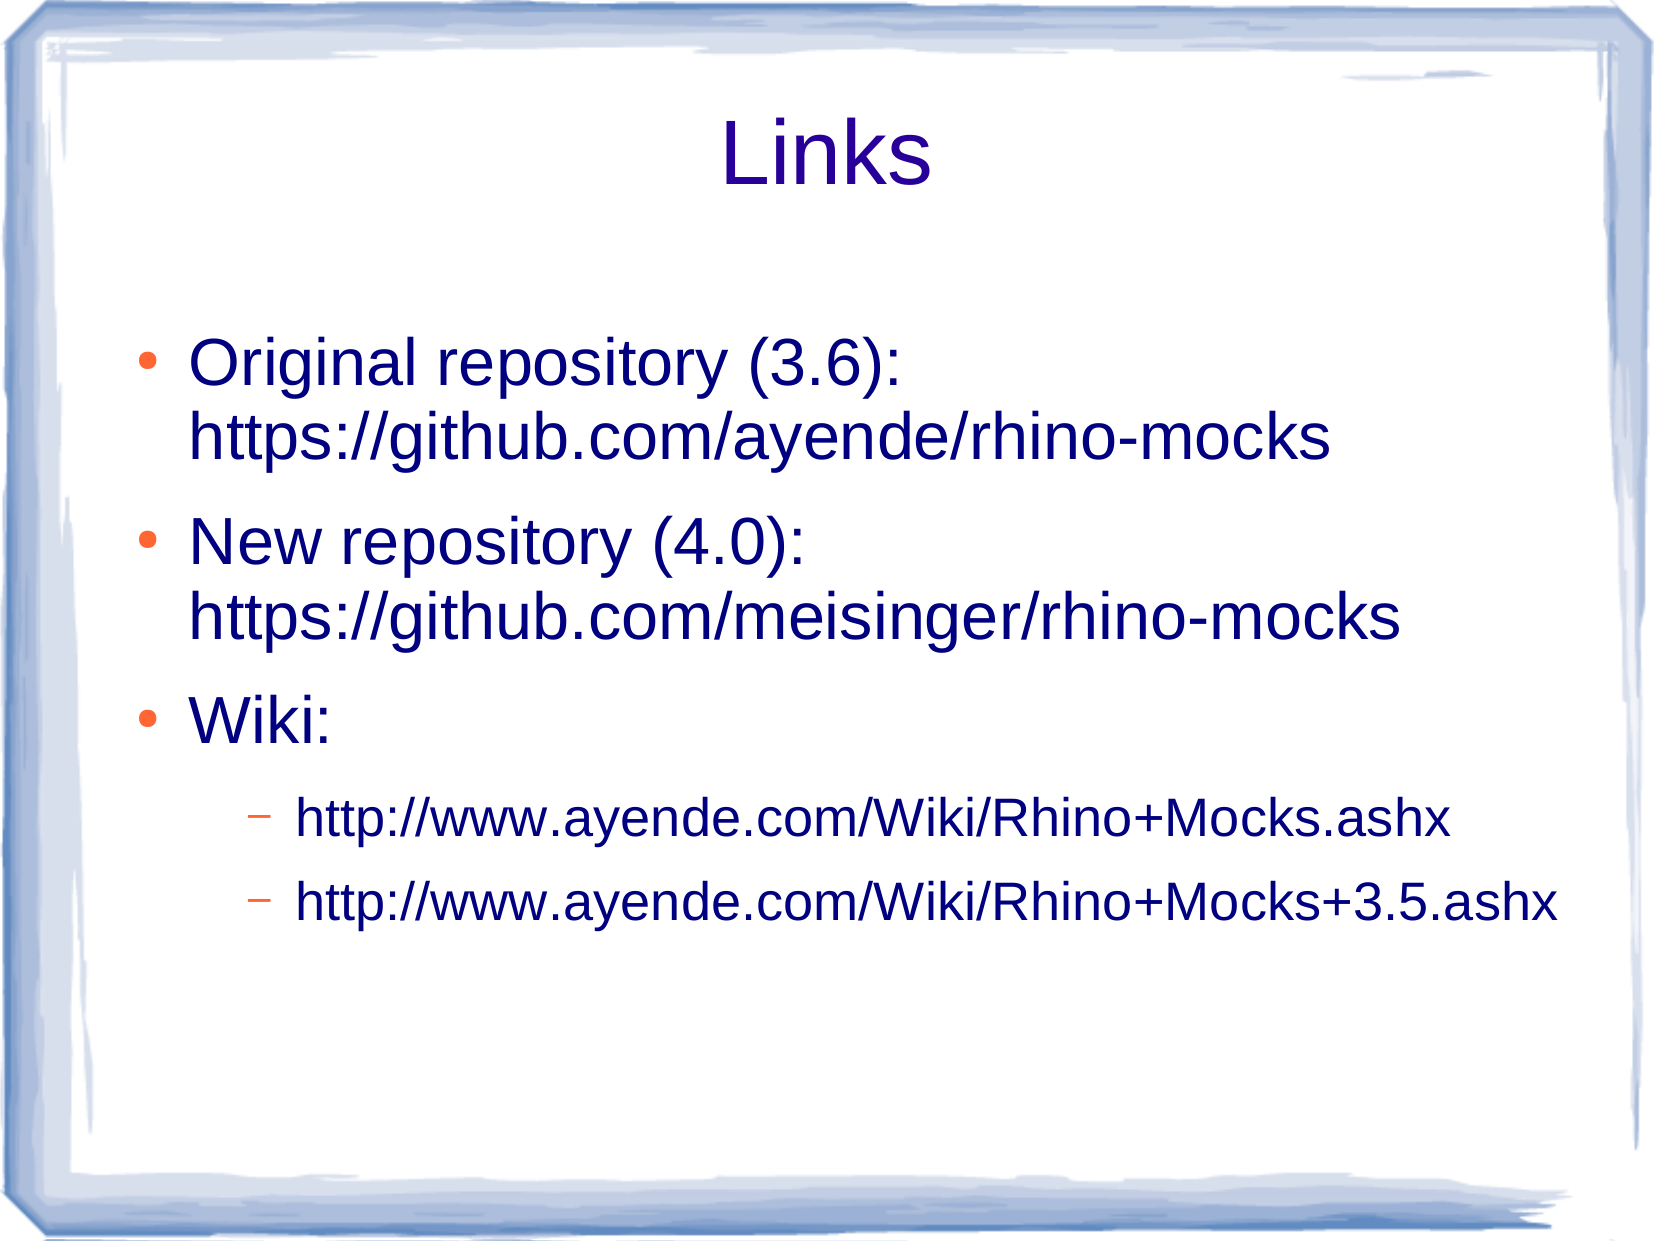

# Links
Original repository (3.6): https://github.com/ayende/rhino-mocks
New repository (4.0): https://github.com/meisinger/rhino-mocks
Wiki:
http://www.ayende.com/Wiki/Rhino+Mocks.ashx
http://www.ayende.com/Wiki/Rhino+Mocks+3.5.ashx